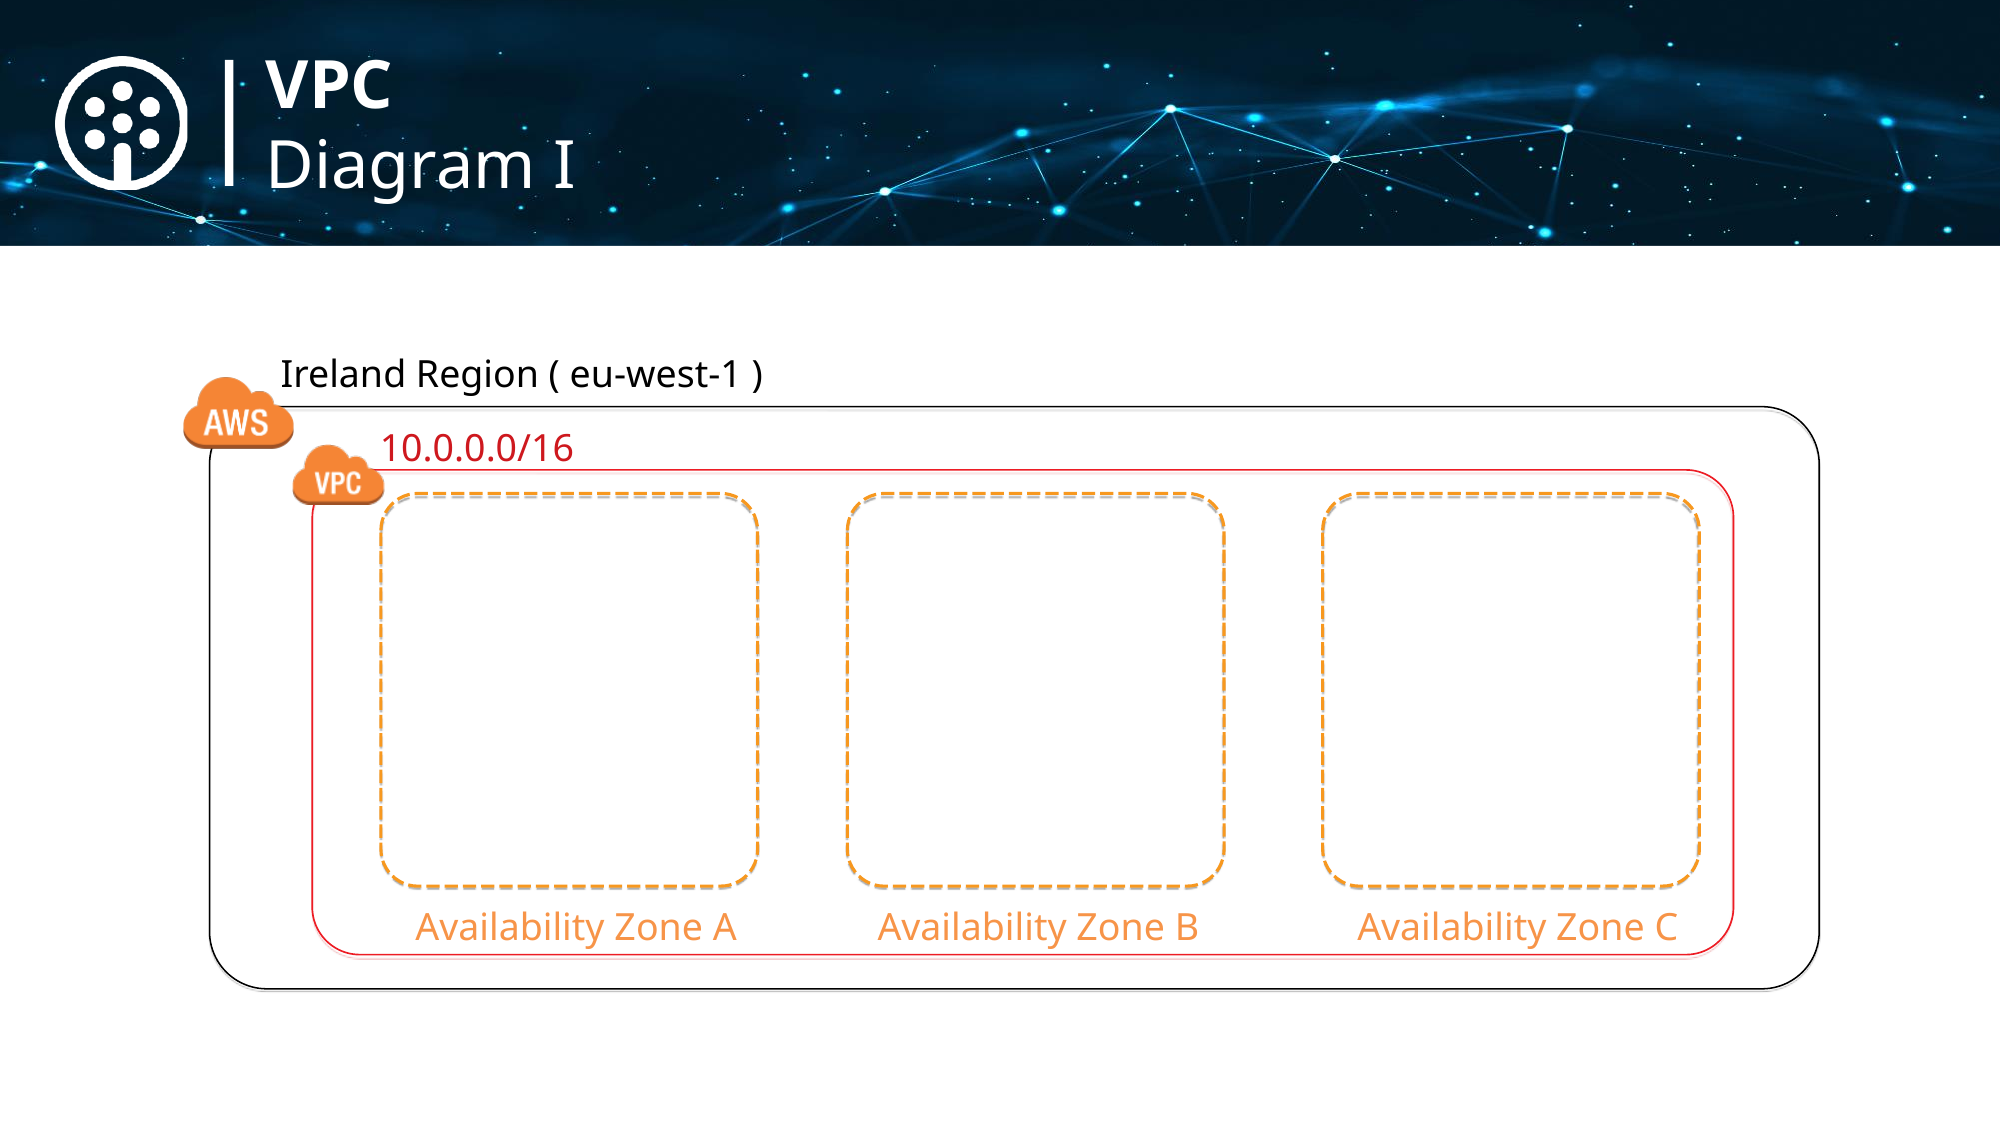

VPC
Diagram I
Ireland Region ( eu-west-1 )
10.0.0.0/16
Availability Zone A
Availability Zone B
Availability Zone C